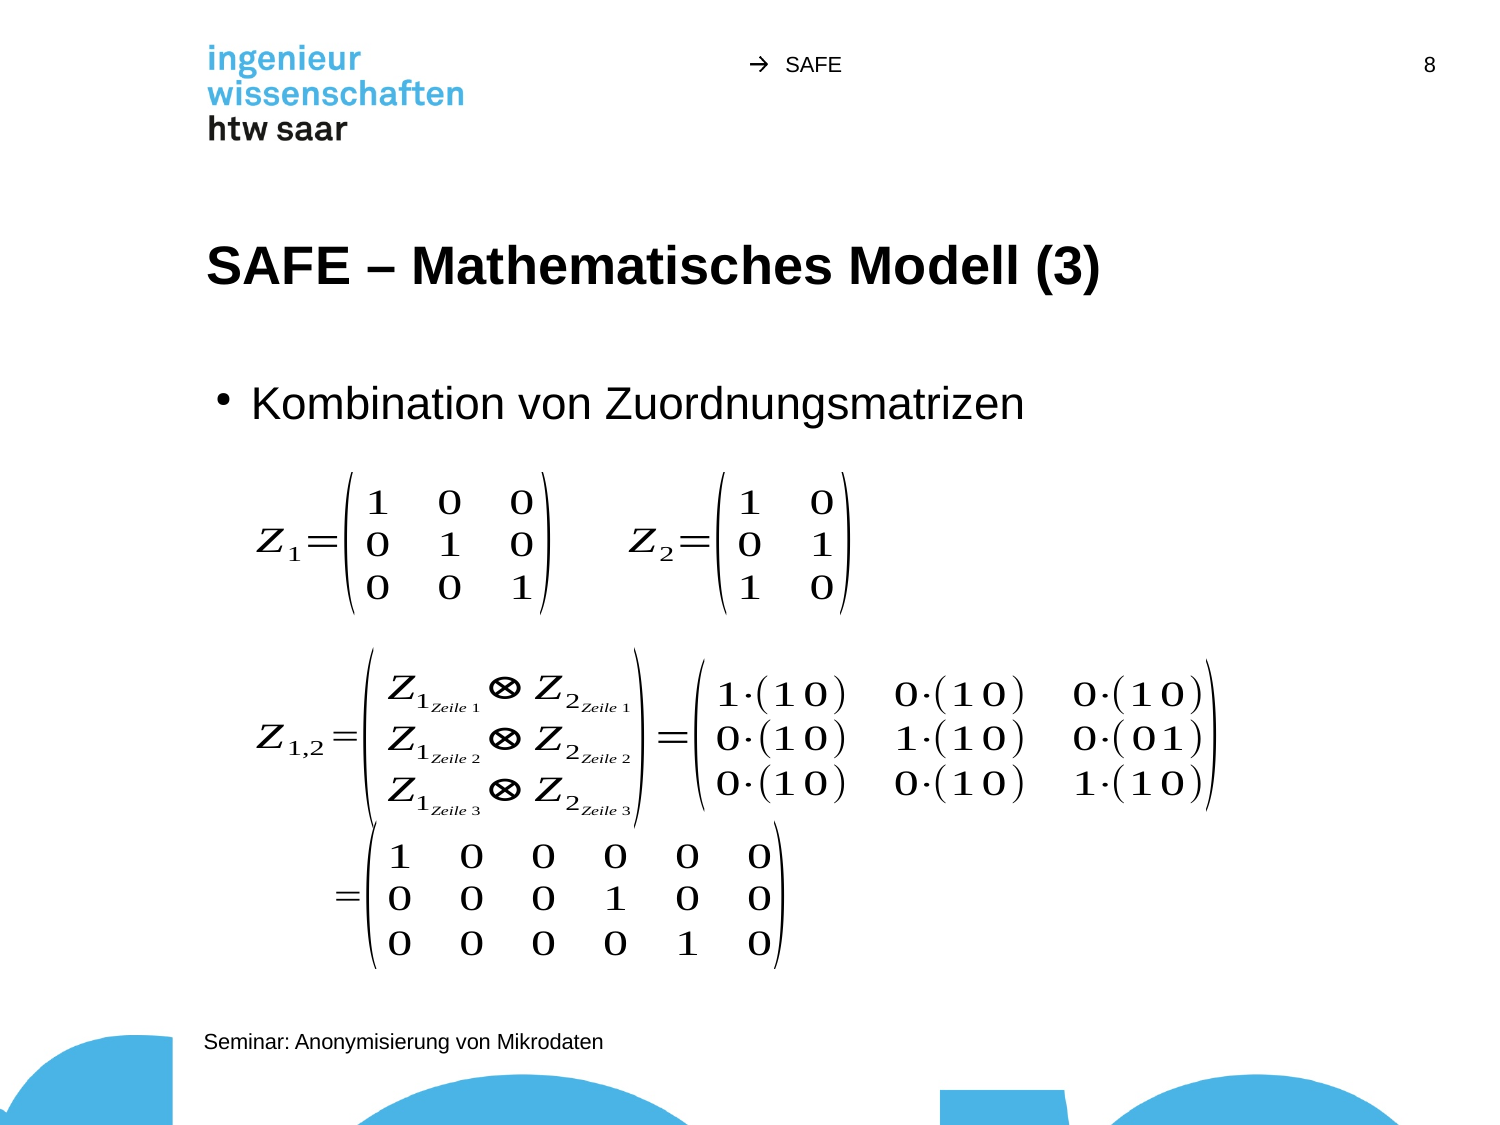

SAFE
SAFE – Mathematisches Modell (3)
Kombination von Zuordnungsmatrizen
Seminar: Anonymisierung von Mikrodaten